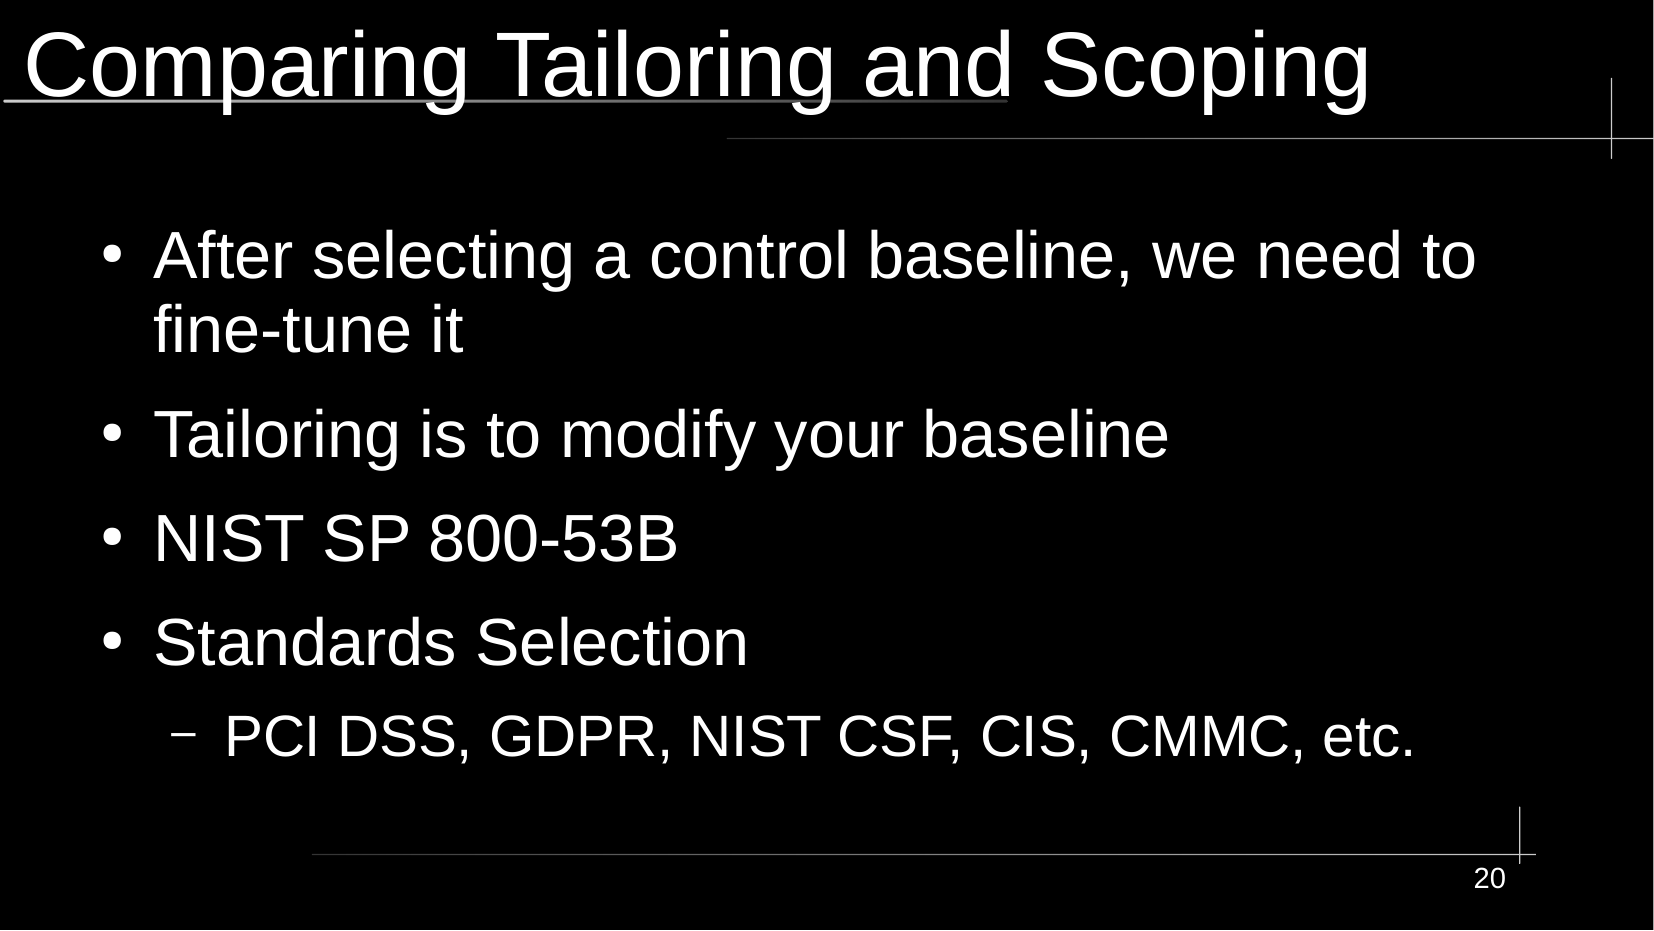

# Comparing Tailoring and Scoping
After selecting a control baseline, we need to fine-tune it
Tailoring is to modify your baseline
NIST SP 800-53B
Standards Selection
PCI DSS, GDPR, NIST CSF, CIS, CMMC, etc.
20